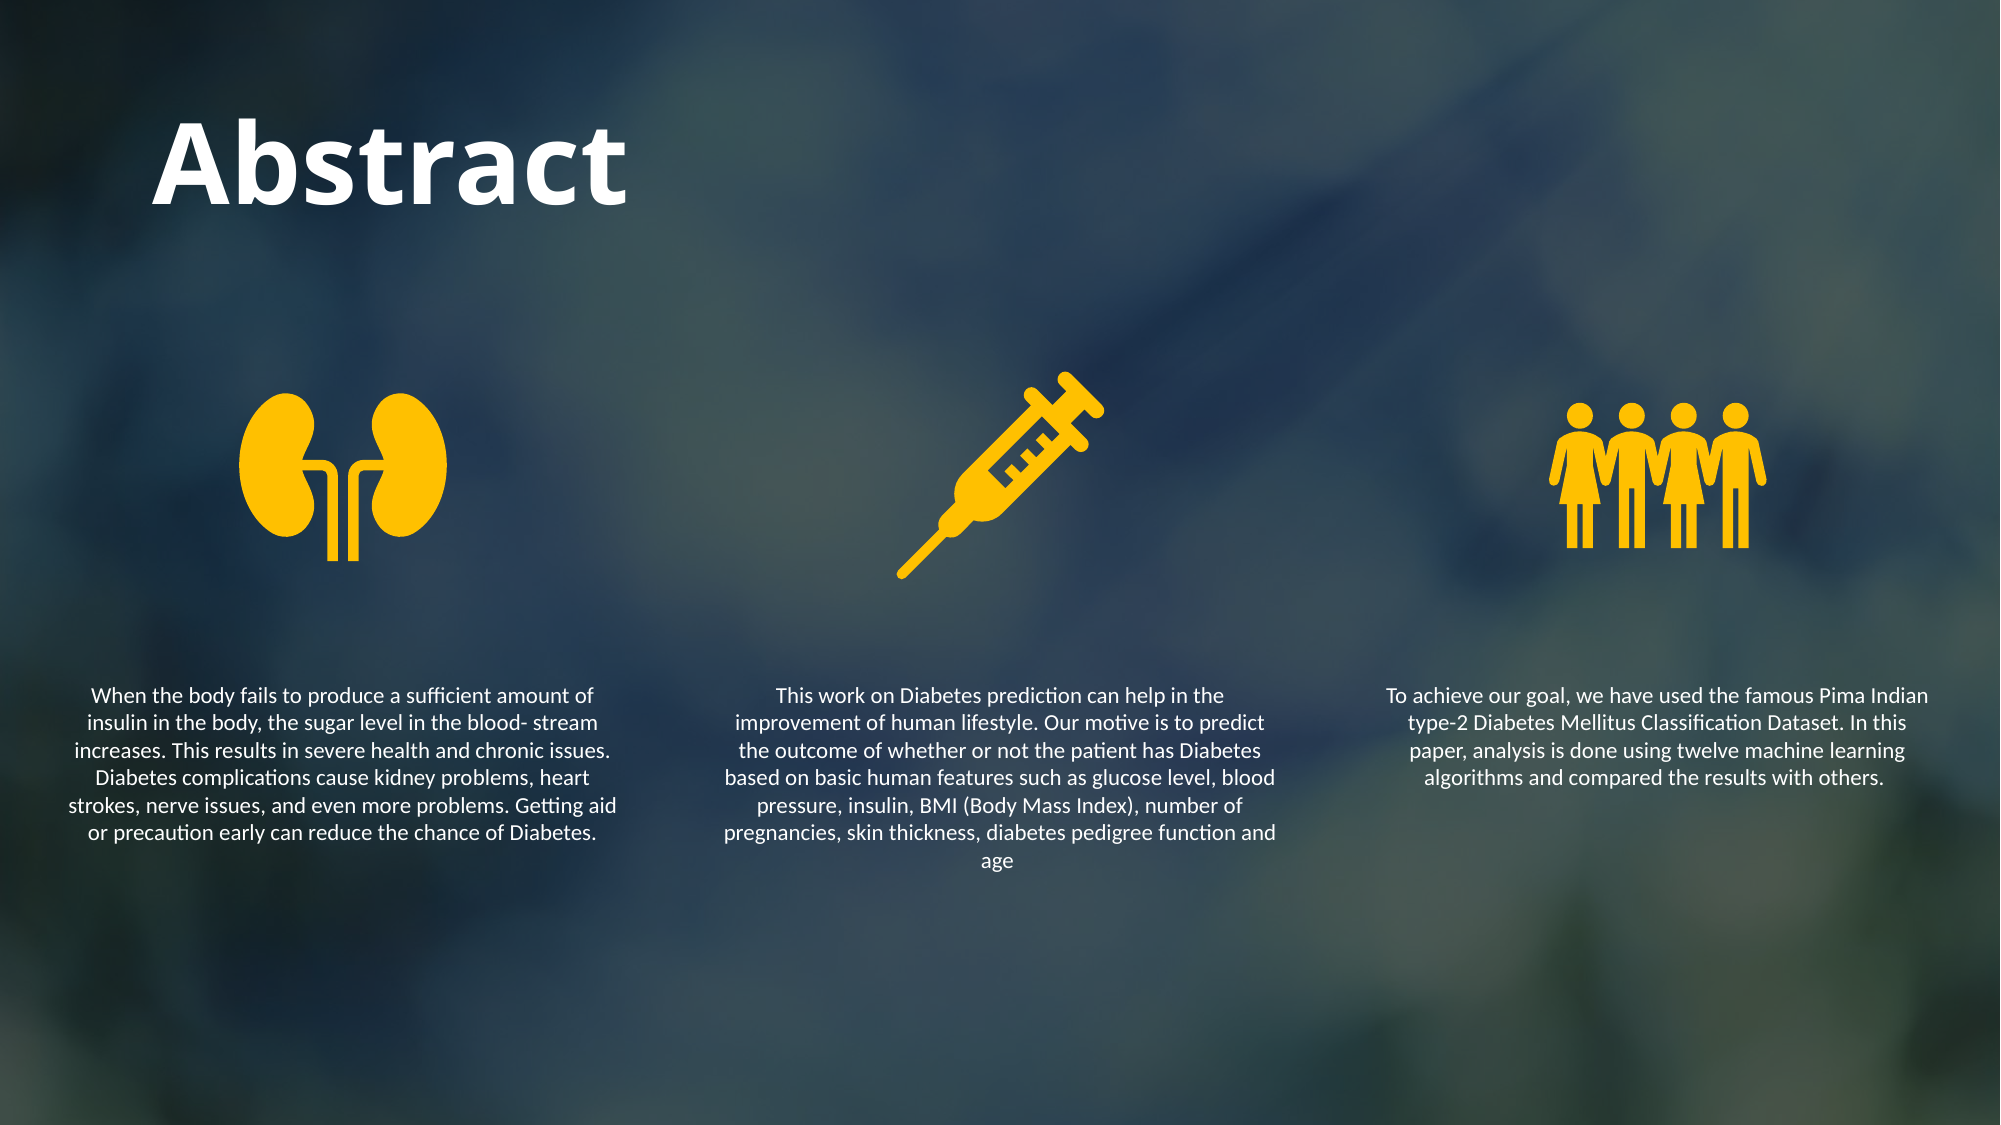

# Abstract
When the body fails to produce a sufficient amount of insulin in the body, the sugar level in the blood- stream increases. This results in severe health and chronic issues. Diabetes complications cause kidney problems, heart strokes, nerve issues, and even more problems. Getting aid or precaution early can reduce the chance of Diabetes.
This work on Diabetes prediction can help in the improvement of human lifestyle. Our motive is to predict the outcome of whether or not the patient has Diabetes based on basic human features such as glucose level, blood pressure, insulin, BMI (Body Mass Index), number of pregnancies, skin thickness, diabetes pedigree function and age
To achieve our goal, we have used the famous Pima Indian type-2 Diabetes Mellitus Classification Dataset. In this paper, analysis is done using twelve machine learning algorithms and compared the results with others.